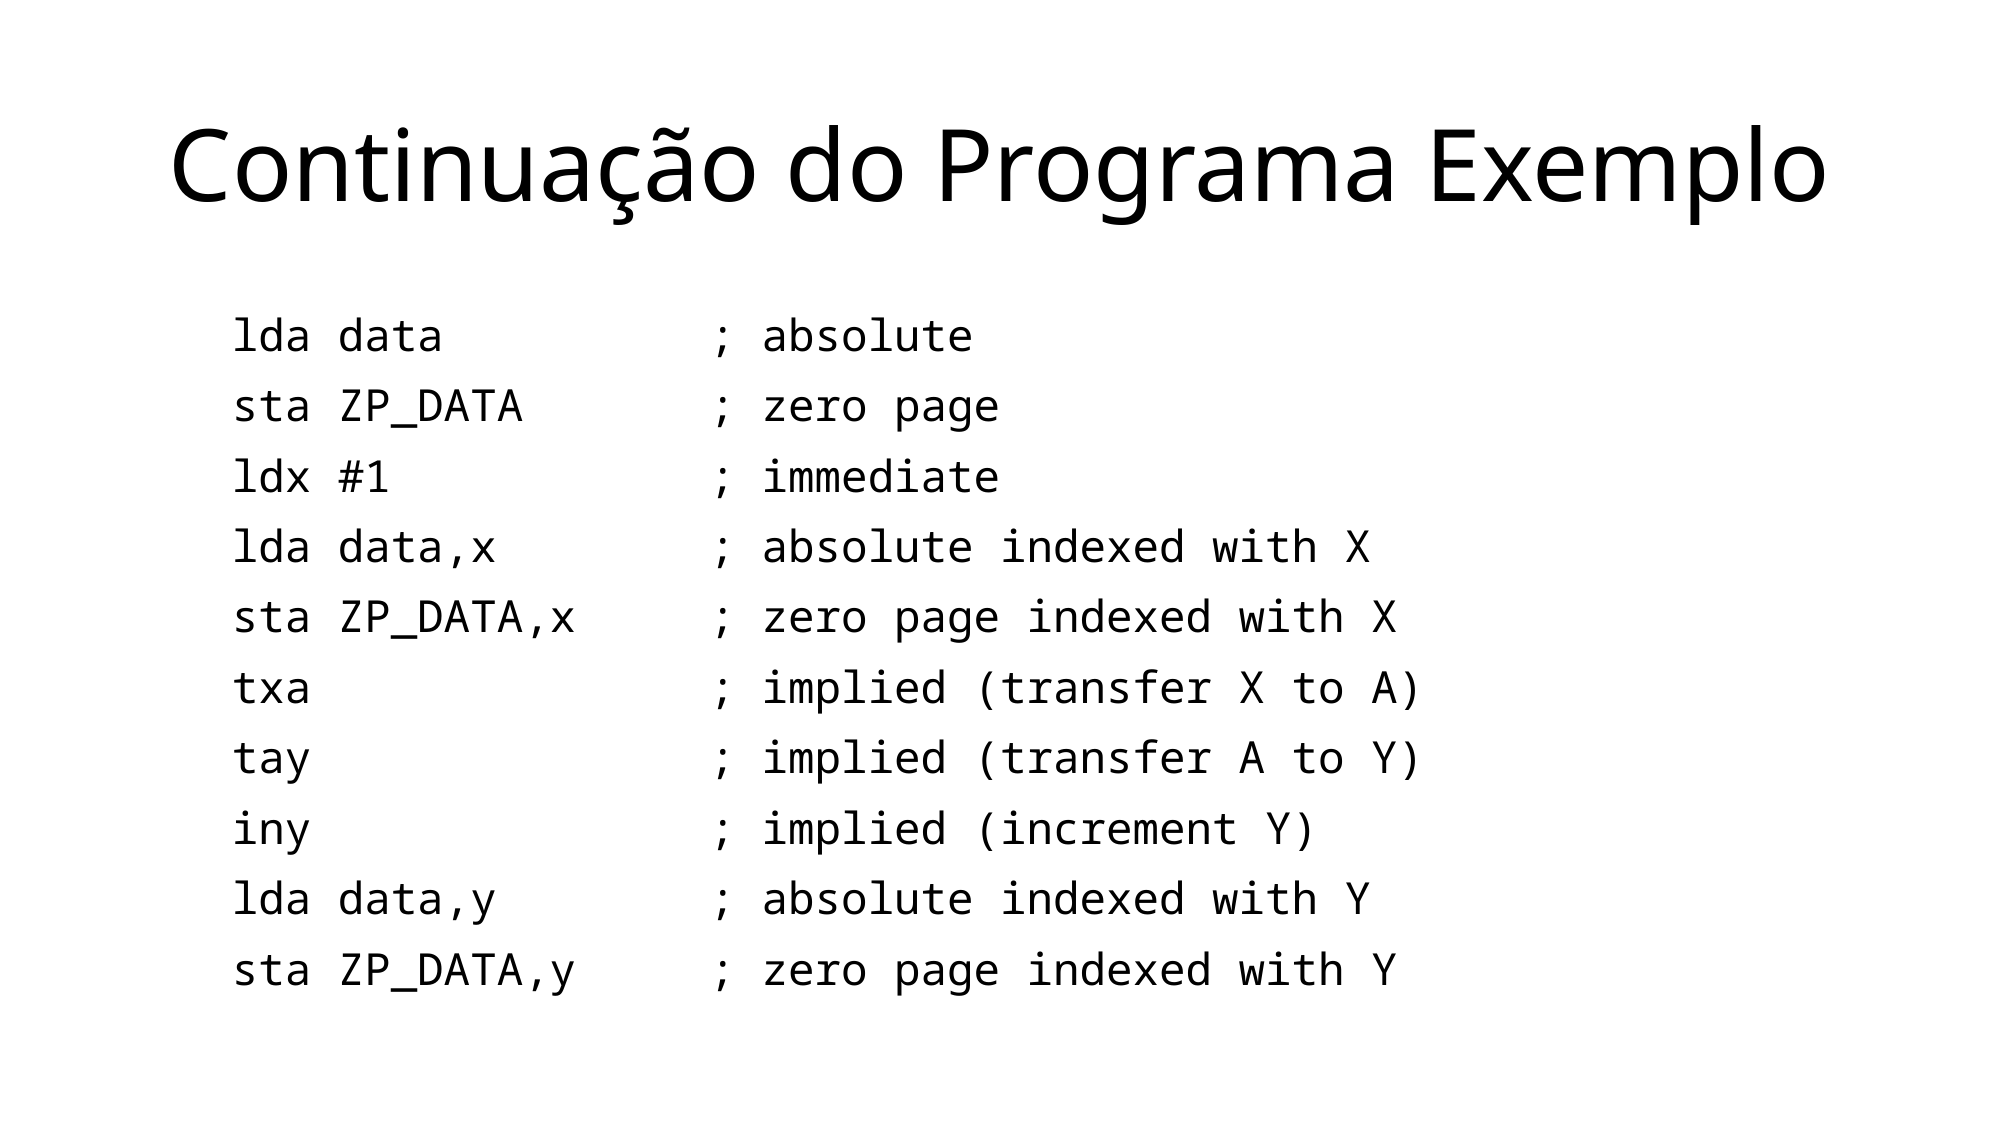

Continuação do Programa Exemplo
# lda data ; absolute
 sta ZP_DATA ; zero page
 ldx #1 ; immediate
 lda data,x ; absolute indexed with X
 sta ZP_DATA,x ; zero page indexed with X
 txa ; implied (transfer X to A)
 tay ; implied (transfer A to Y)
 iny ; implied (increment Y)
 lda data,y ; absolute indexed with Y
 sta ZP_DATA,y ; zero page indexed with Y